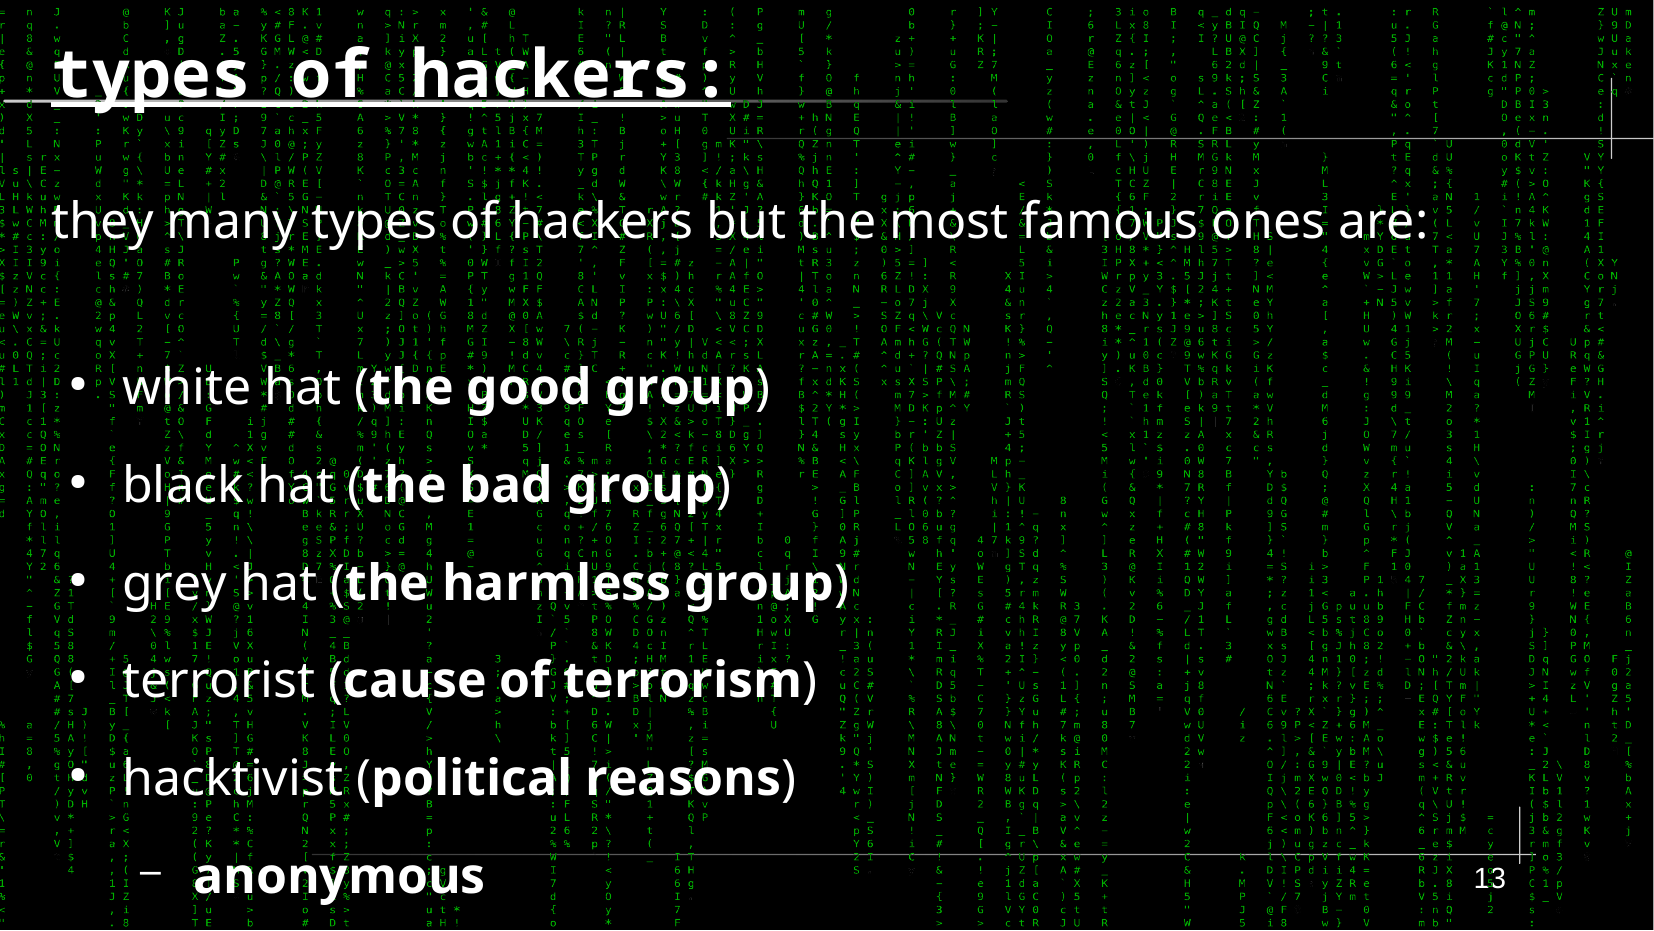

types of hackers:
they many types of hackers but the most famous ones are:
white hat (the good group)
black hat (the bad group)
grey hat (the harmless group)
terrorist (cause of terrorism)
hacktivist (political reasons)
anonymous
13